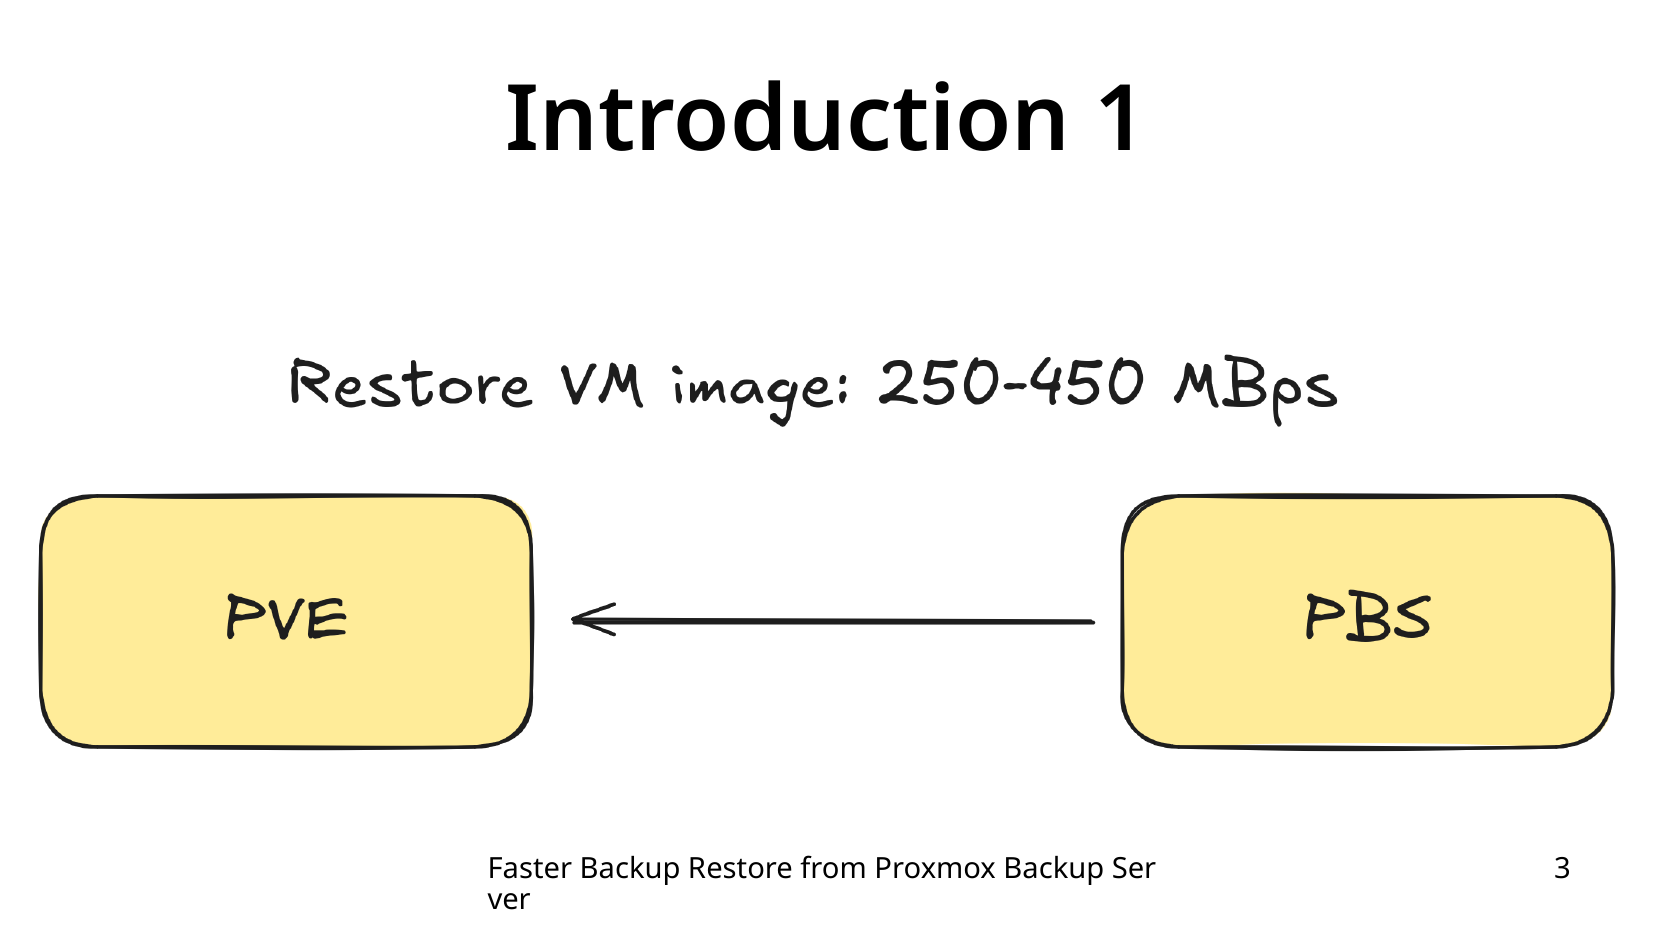

# Introduction 1
Faster Backup Restore from Proxmox Backup Server
3